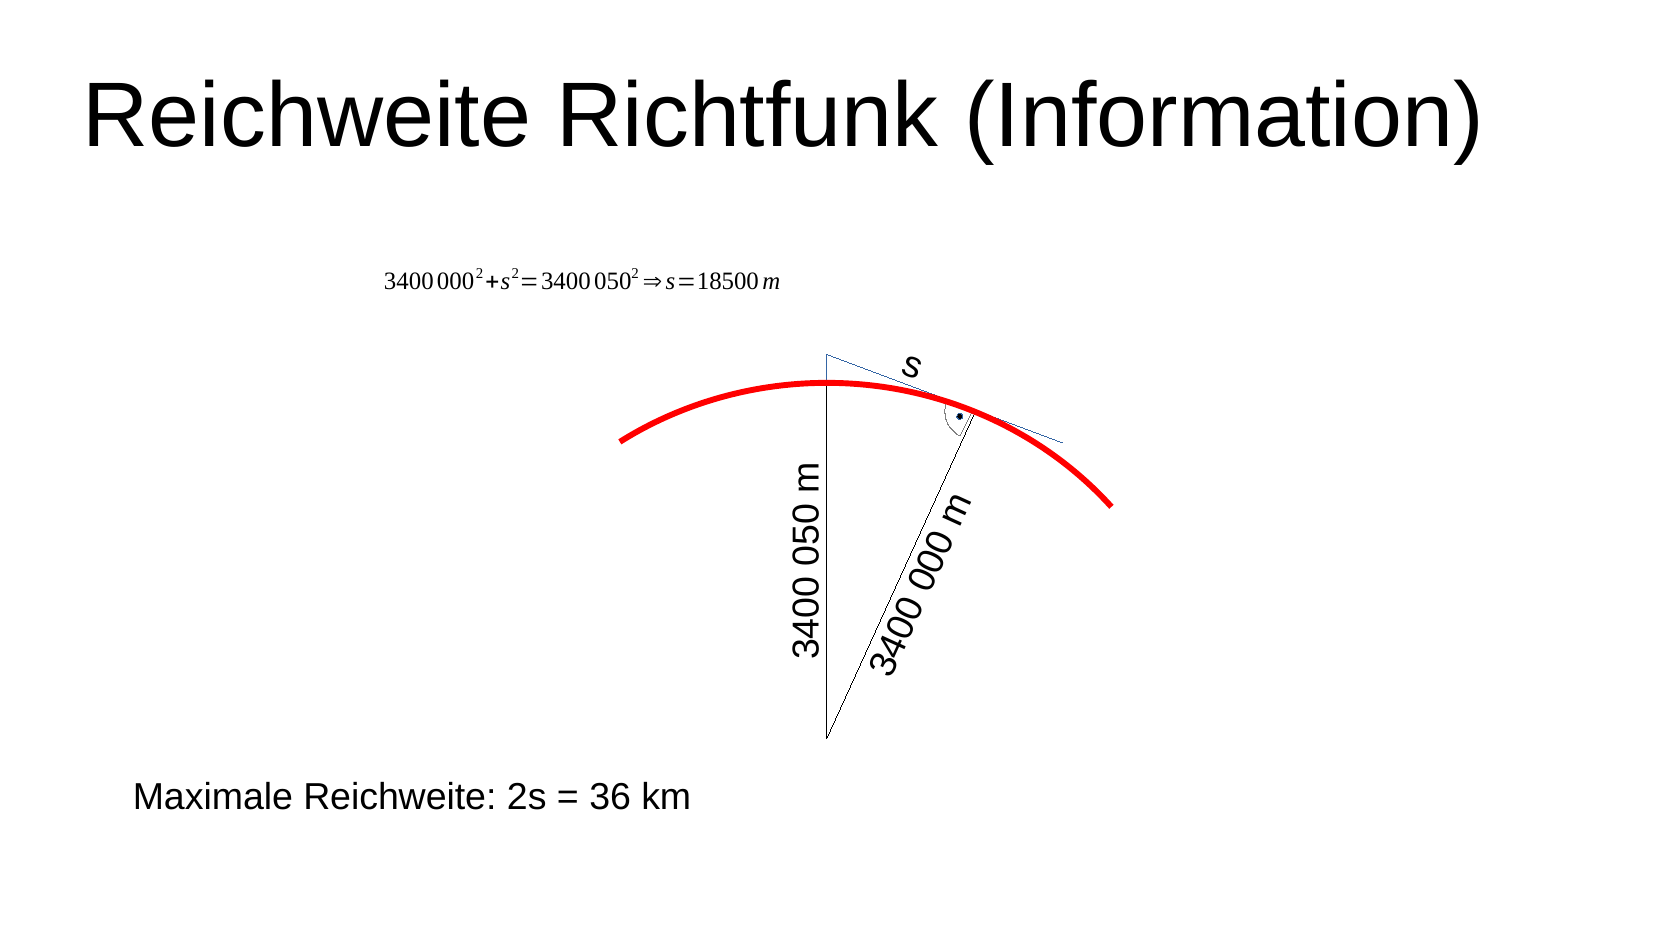

# Reichweite Richtfunk (Information)
s
3400 050 m
3400 000 m
Maximale Reichweite: 2s = 36 km